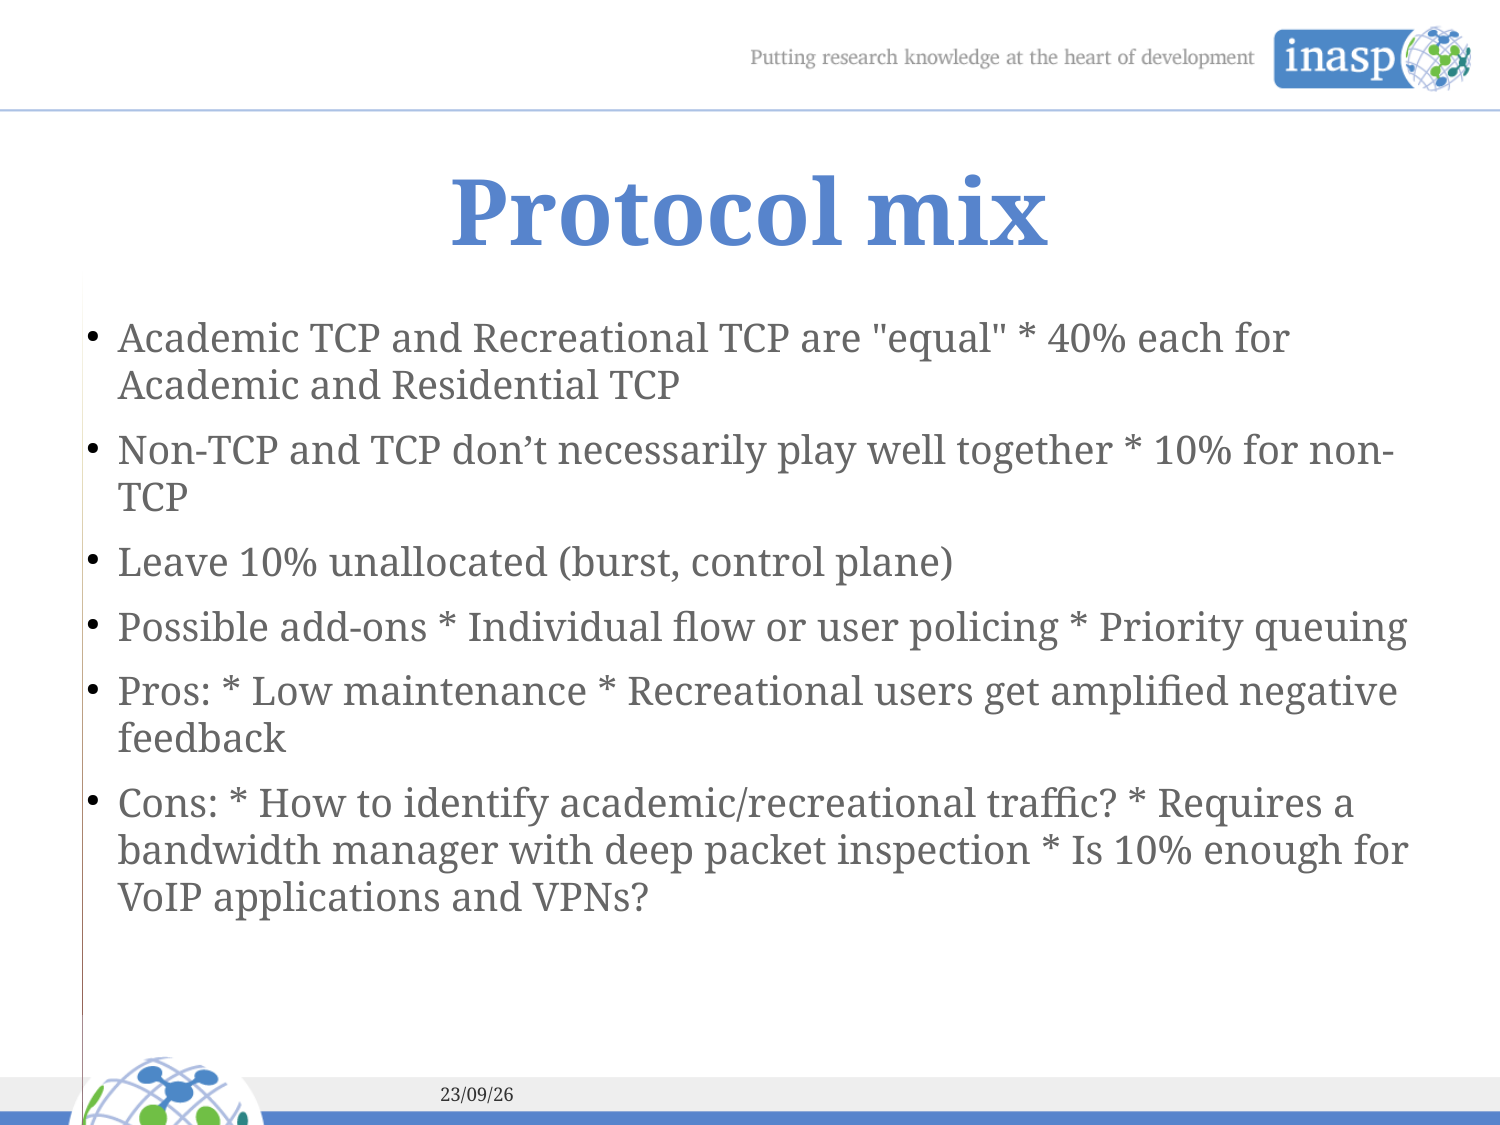

# Protocol mix
Academic TCP and Recreational TCP are "equal" * 40% each for Academic and Residential TCP
Non-TCP and TCP don’t necessarily play well together * 10% for non-TCP
Leave 10% unallocated (burst, control plane)
Possible add-ons * Individual flow or user policing * Priority queuing
Pros: * Low maintenance * Recreational users get amplified negative feedback
Cons: * How to identify academic/recreational traffic? * Requires a bandwidth manager with deep packet inspection * Is 10% enough for VoIP applications and VPNs?